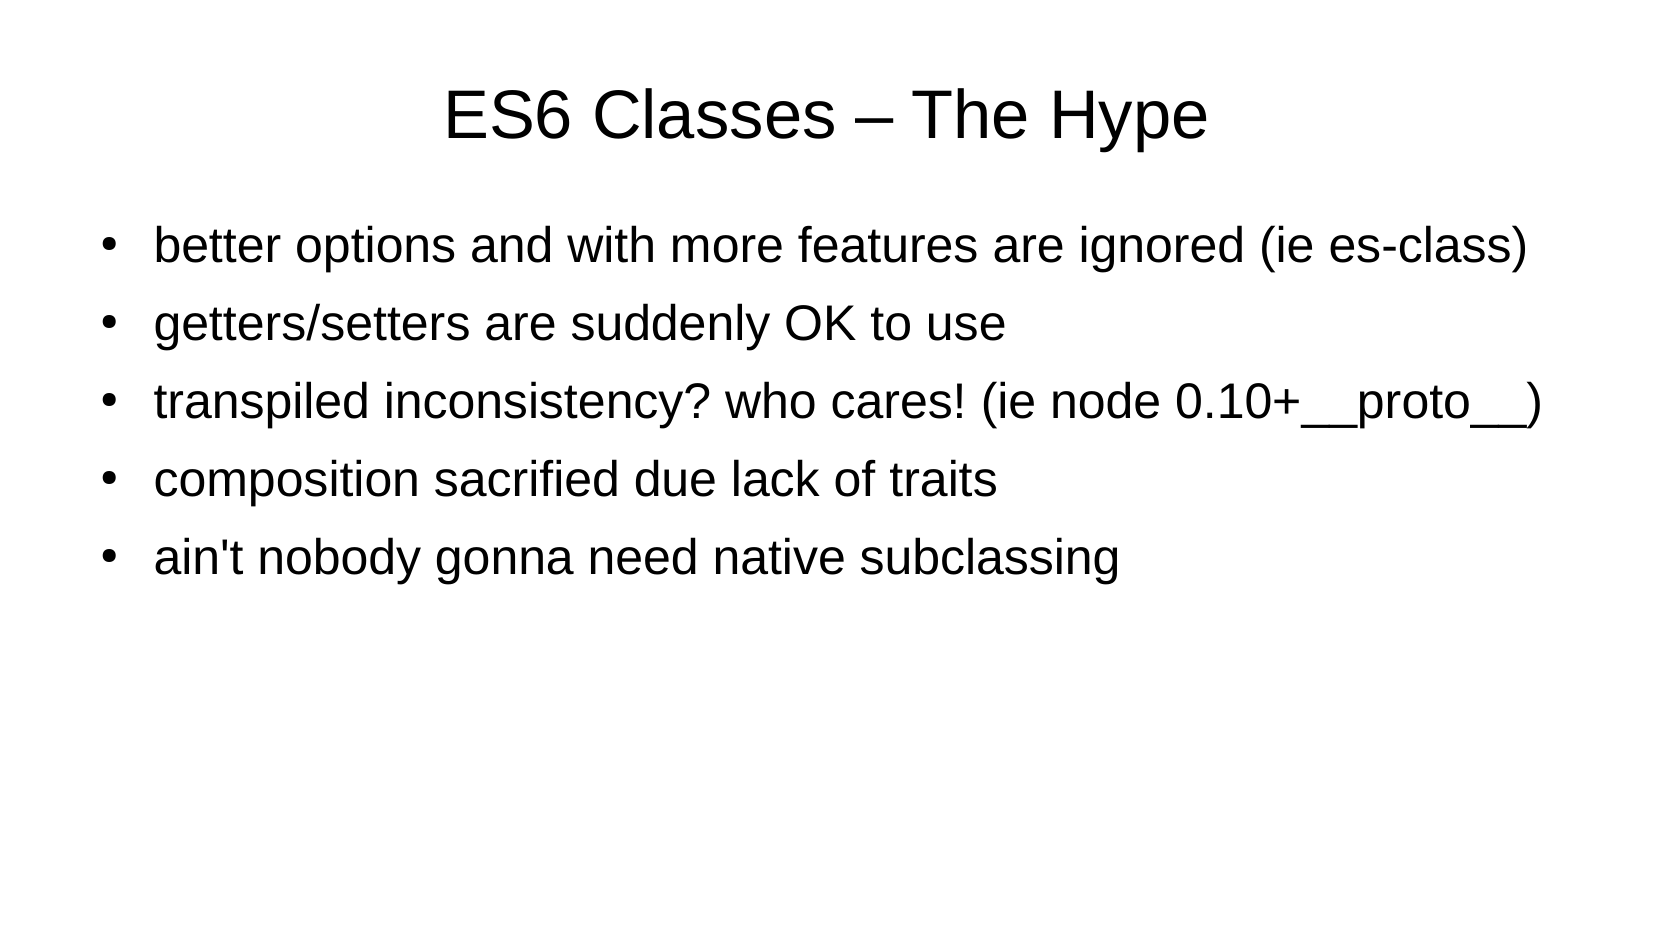

# ES6 Classes – The Hype
better options and with more features are ignored (ie es-class)
getters/setters are suddenly OK to use
transpiled inconsistency? who cares! (ie node 0.10+__proto__)
composition sacrified due lack of traits
ain't nobody gonna need native subclassing